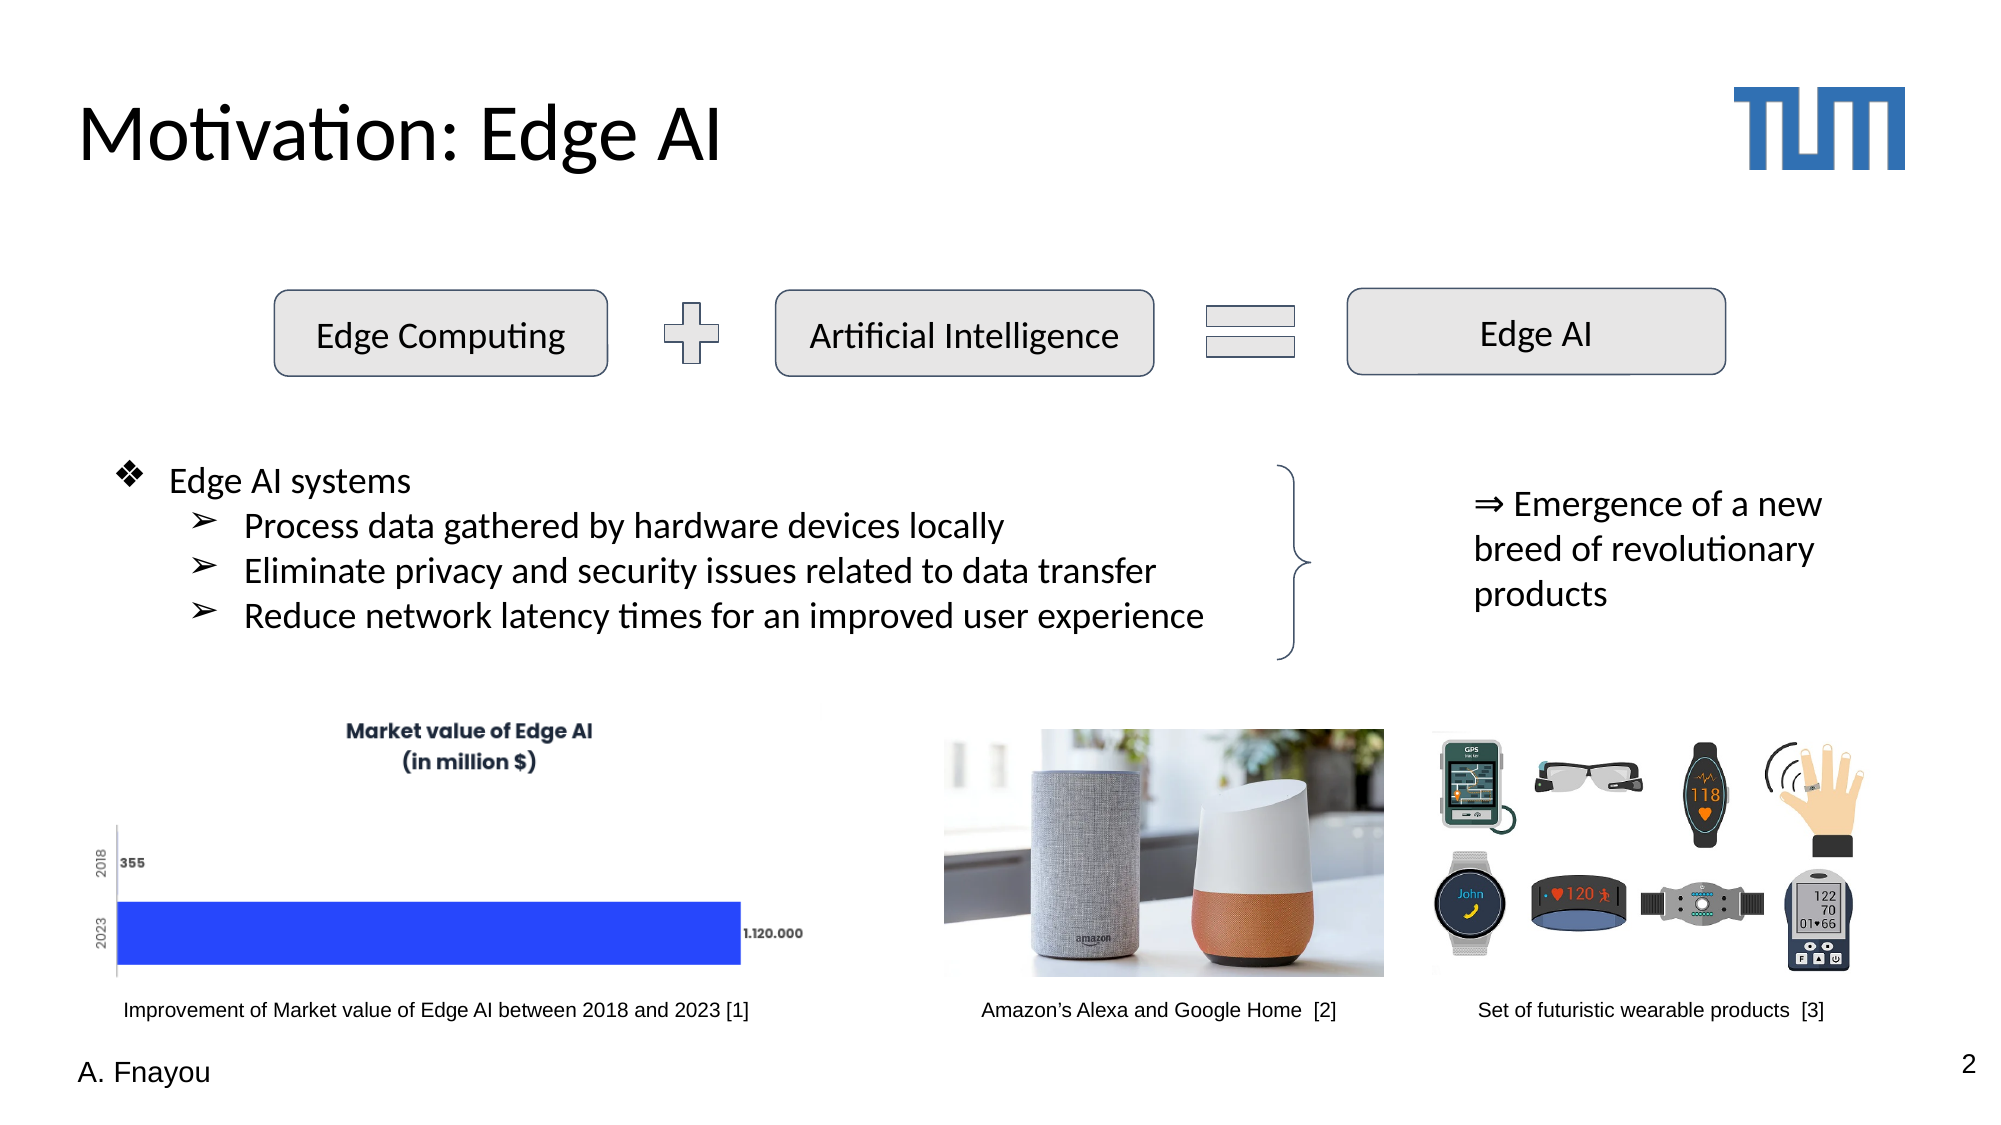

Motivation: Edge AI
Edge AI
Edge Computing
Artificial Intelligence
Edge AI systems
Process data gathered by hardware devices locally
Eliminate privacy and security issues related to data transfer
Reduce network latency times for an improved user experience
⇒ Emergence of a new breed of revolutionary products
Improvement of Market value of Edge AI between 2018 and 2023 [1]
Amazon’s Alexa and Google Home [2]
Set of futuristic wearable products [3]
A. Fnayou